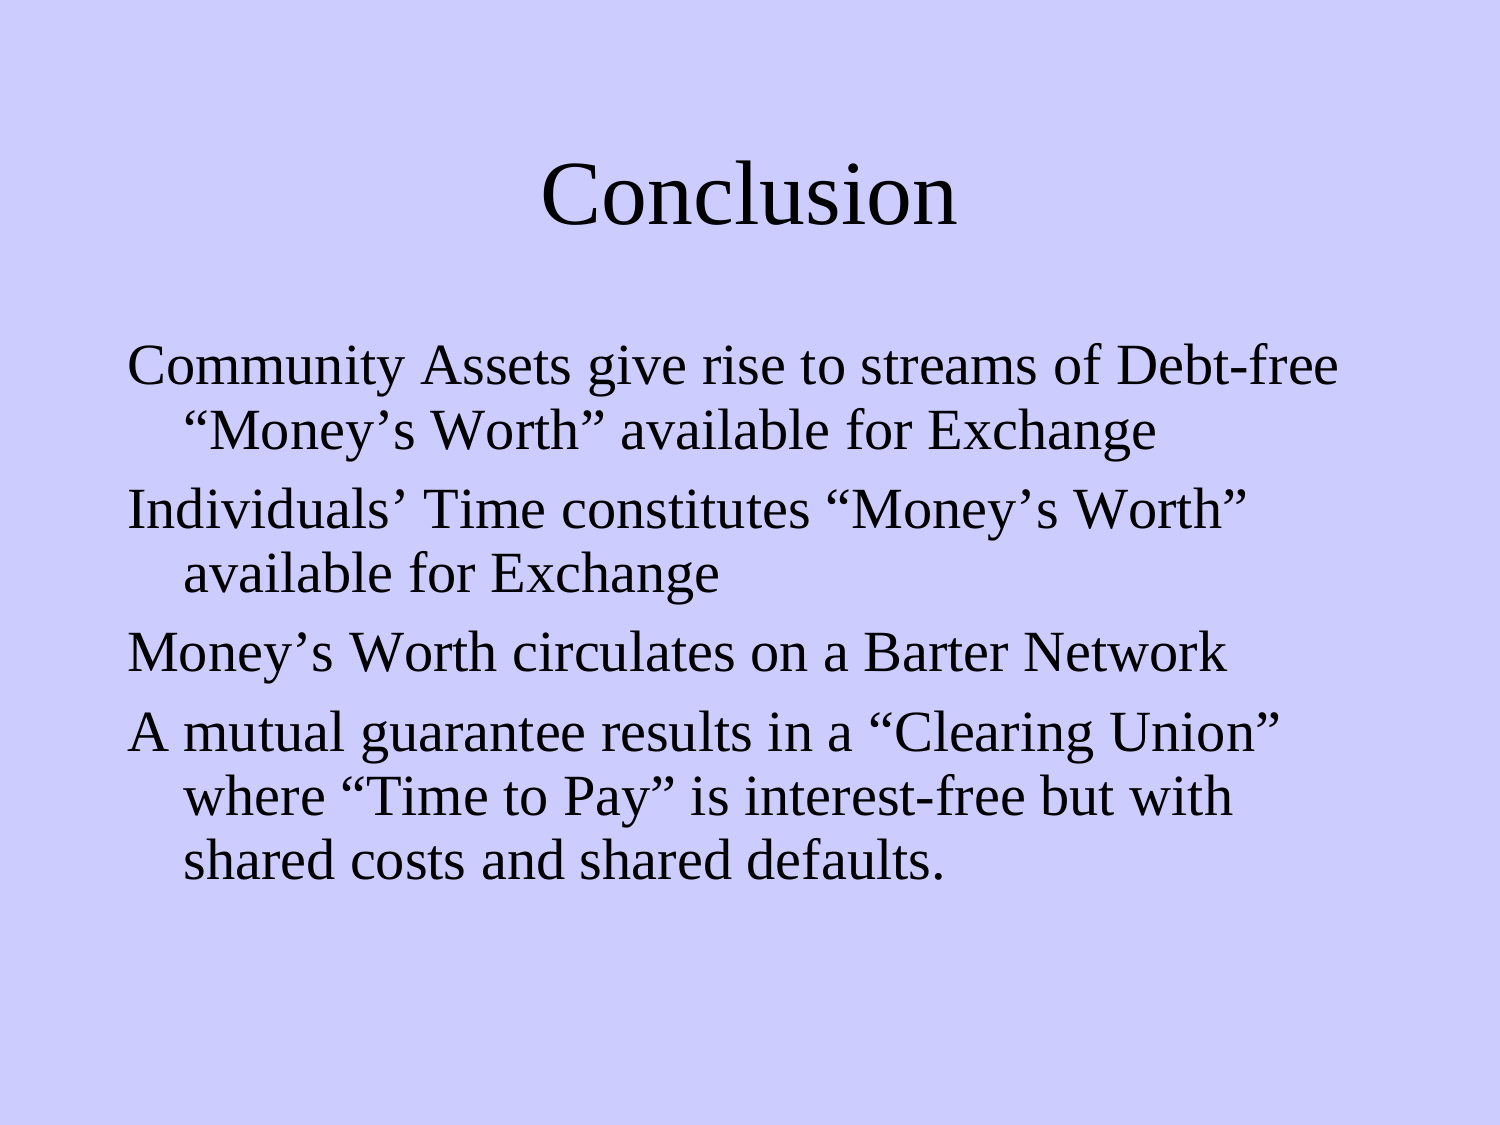

# Conclusion
Community Assets give rise to streams of Debt-free “Money’s Worth” available for Exchange
Individuals’ Time constitutes “Money’s Worth” available for Exchange
Money’s Worth circulates on a Barter Network
A mutual guarantee results in a “Clearing Union” where “Time to Pay” is interest-free but with shared costs and shared defaults.